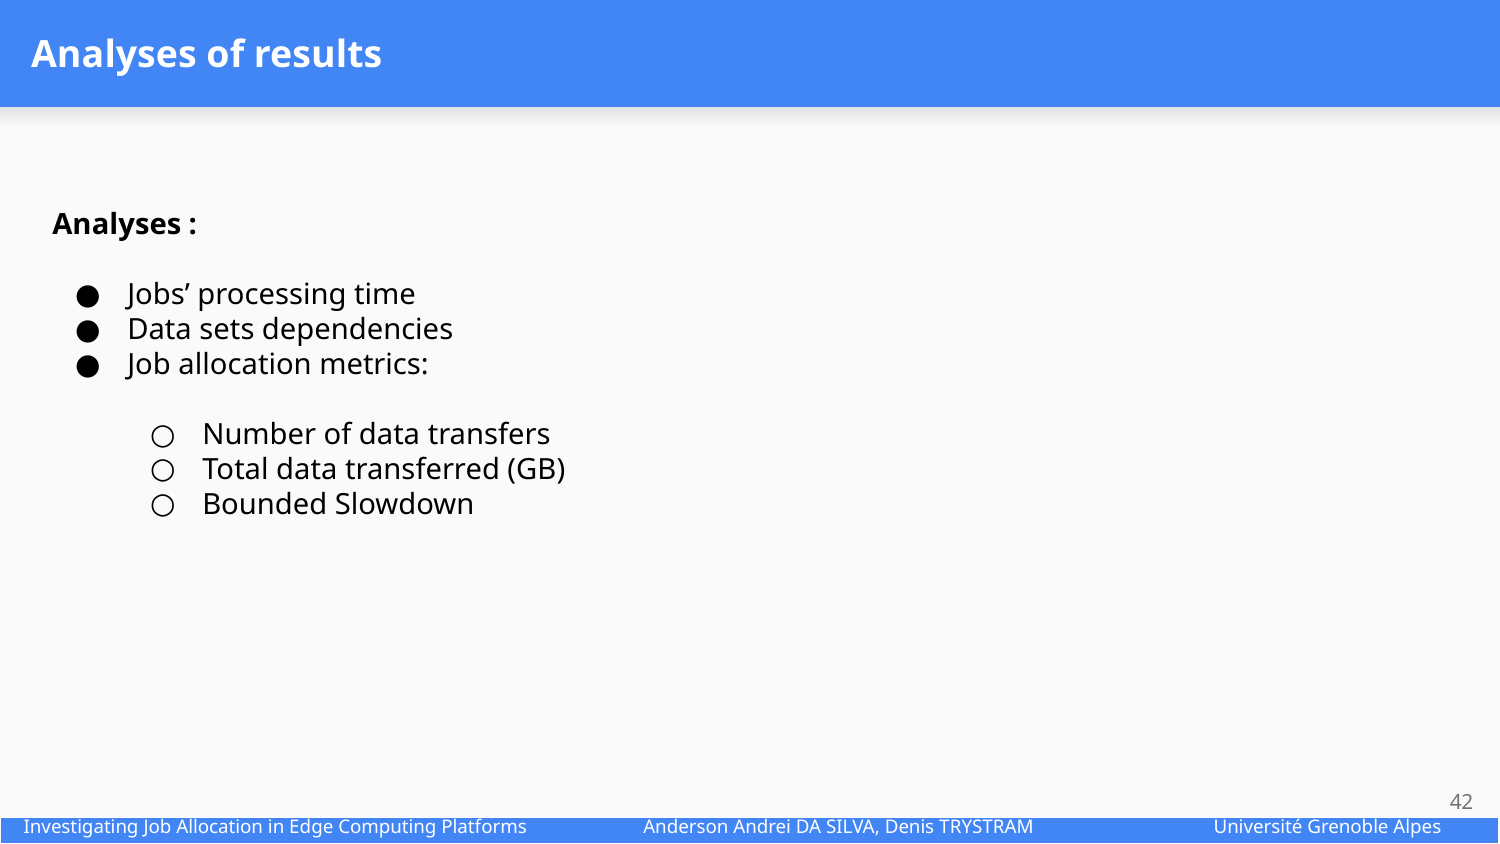

# Analyses of results
Analyses :
Jobs’ processing time
Data sets dependencies
Job allocation metrics:
Number of data transfers
Total data transferred (GB)
Bounded Slowdown
Investigating Job Allocation in Edge Computing Platforms
Anderson Andrei DA SILVA, Denis TRYSTRAM
Université Grenoble Alpes